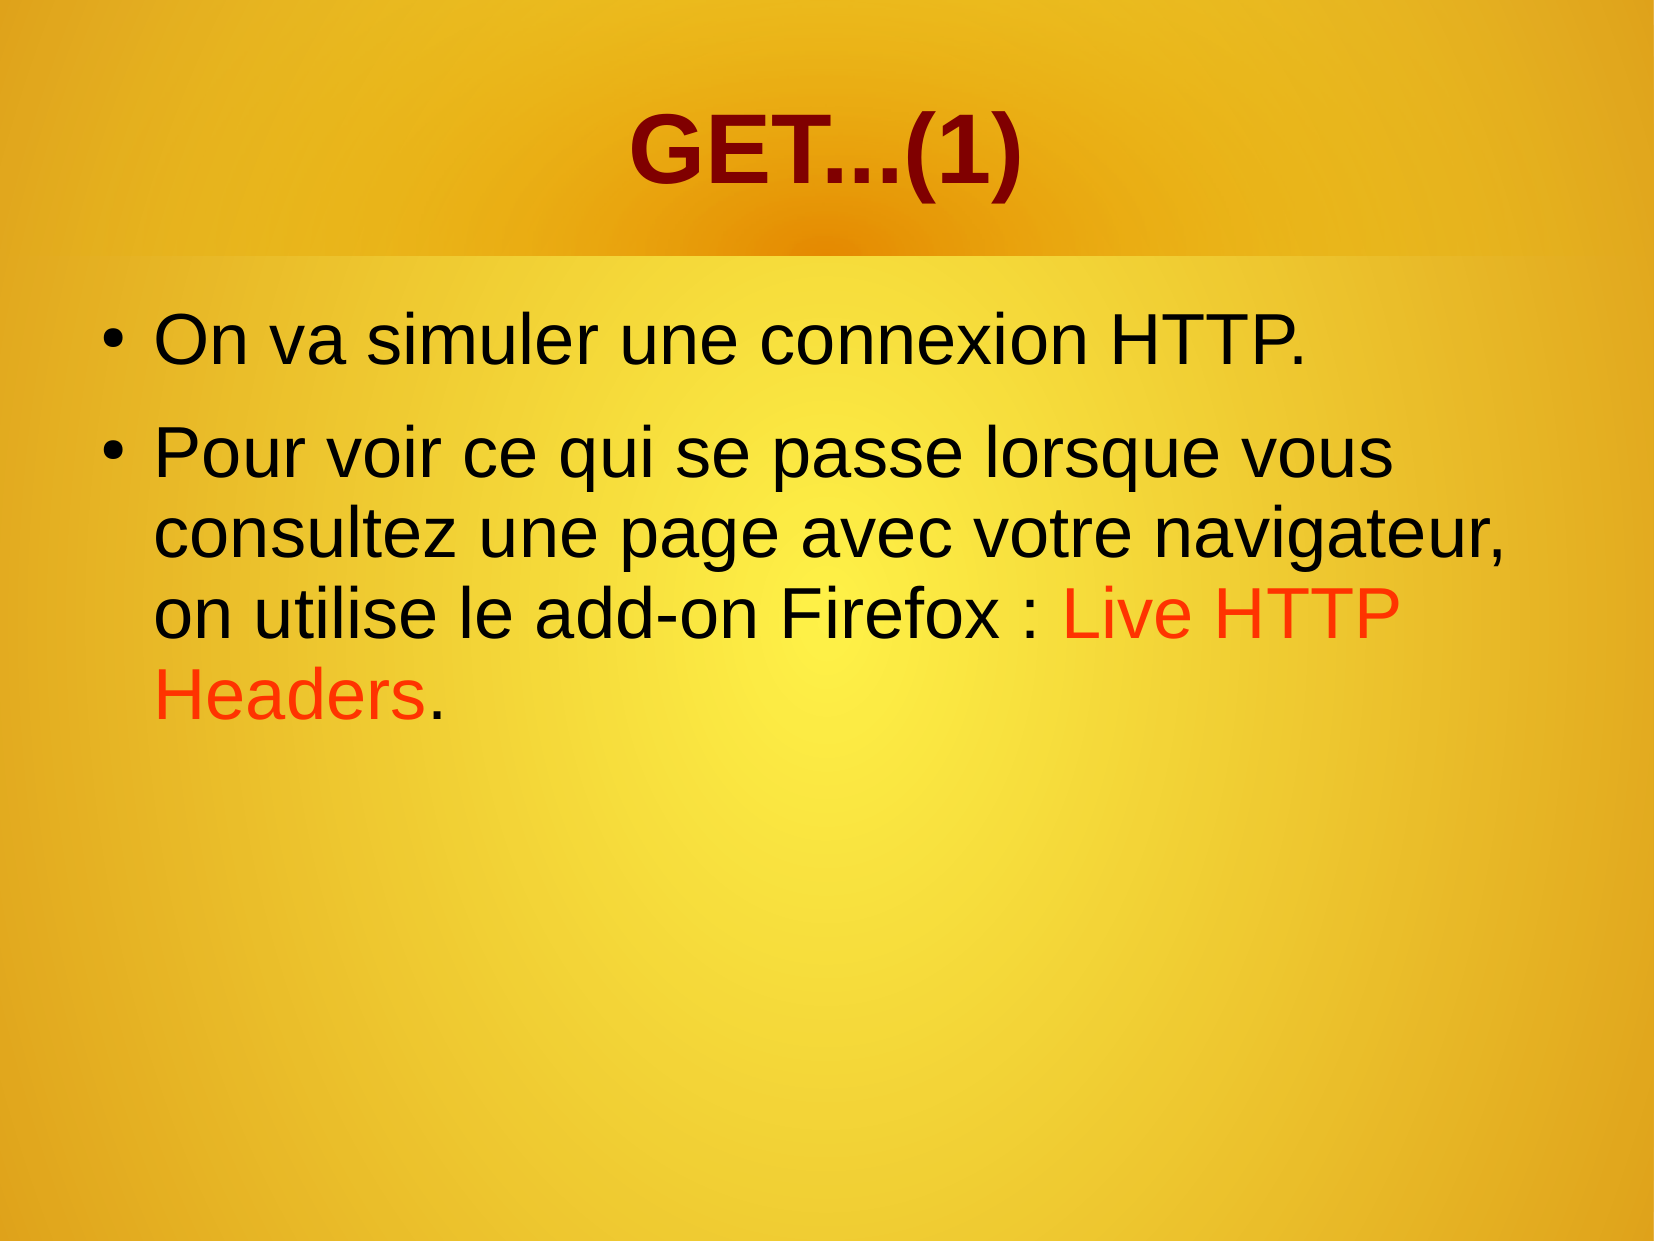

# GET...(1)
On va simuler une connexion HTTP.
Pour voir ce qui se passe lorsque vous consultez une page avec votre navigateur, on utilise le add-on Firefox : Live HTTP Headers.